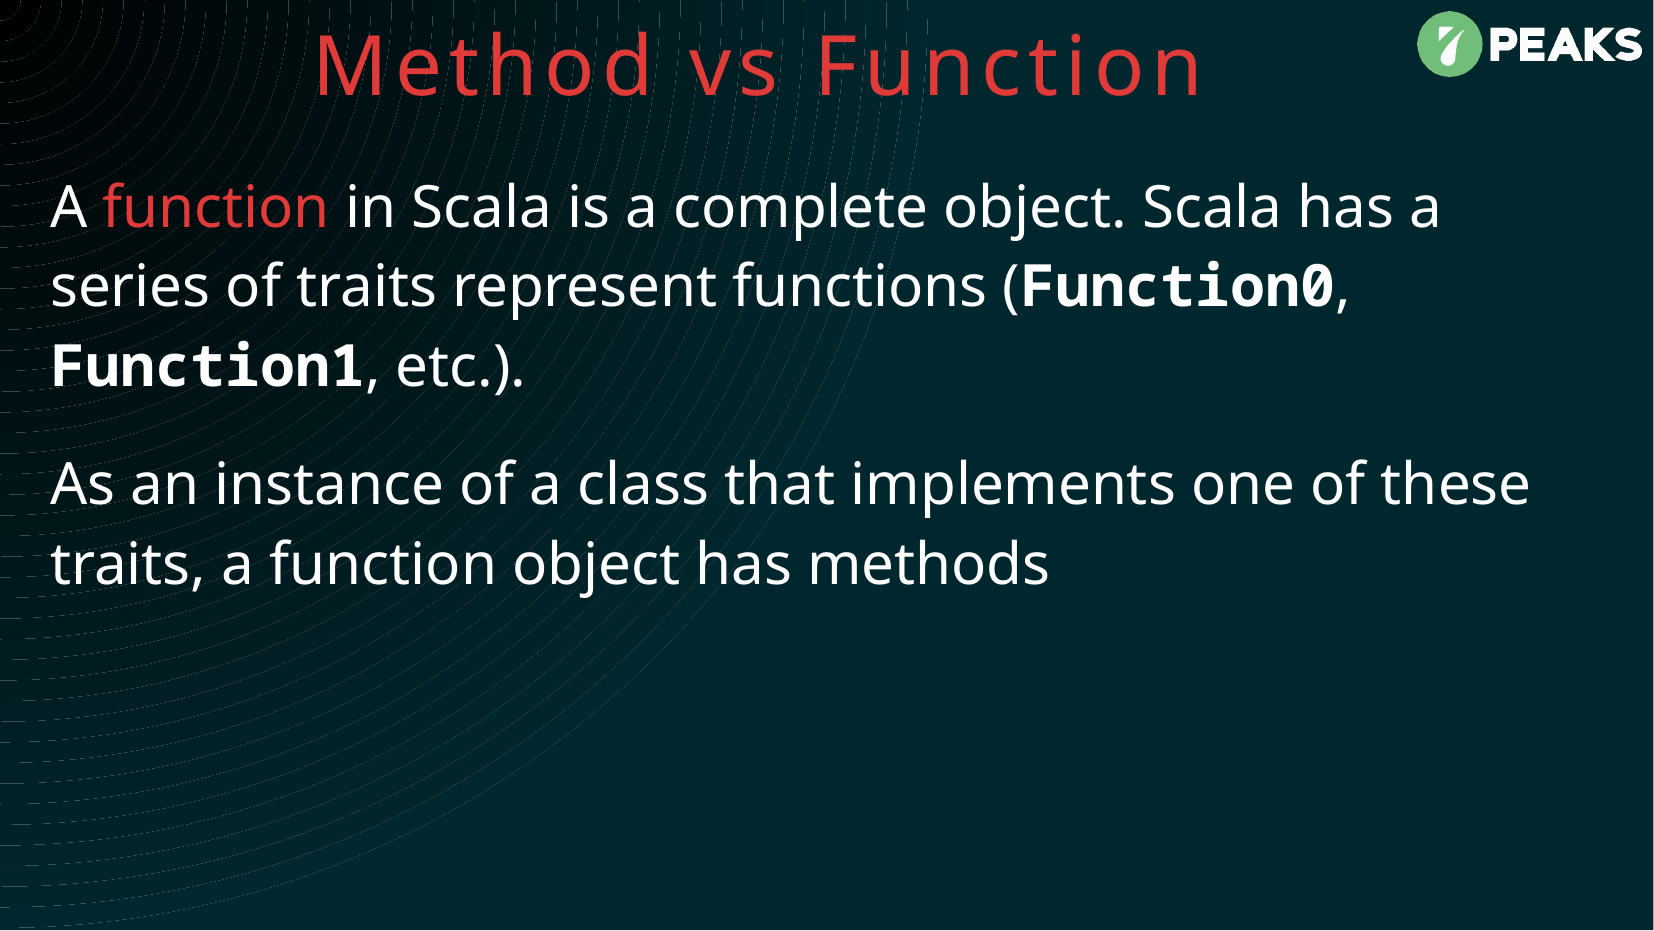

Method vs Function
A function in Scala is a complete object. Scala has a series of traits represent functions (Function0, Function1, etc.).
As an instance of a class that implements one of these traits, a function object has methods